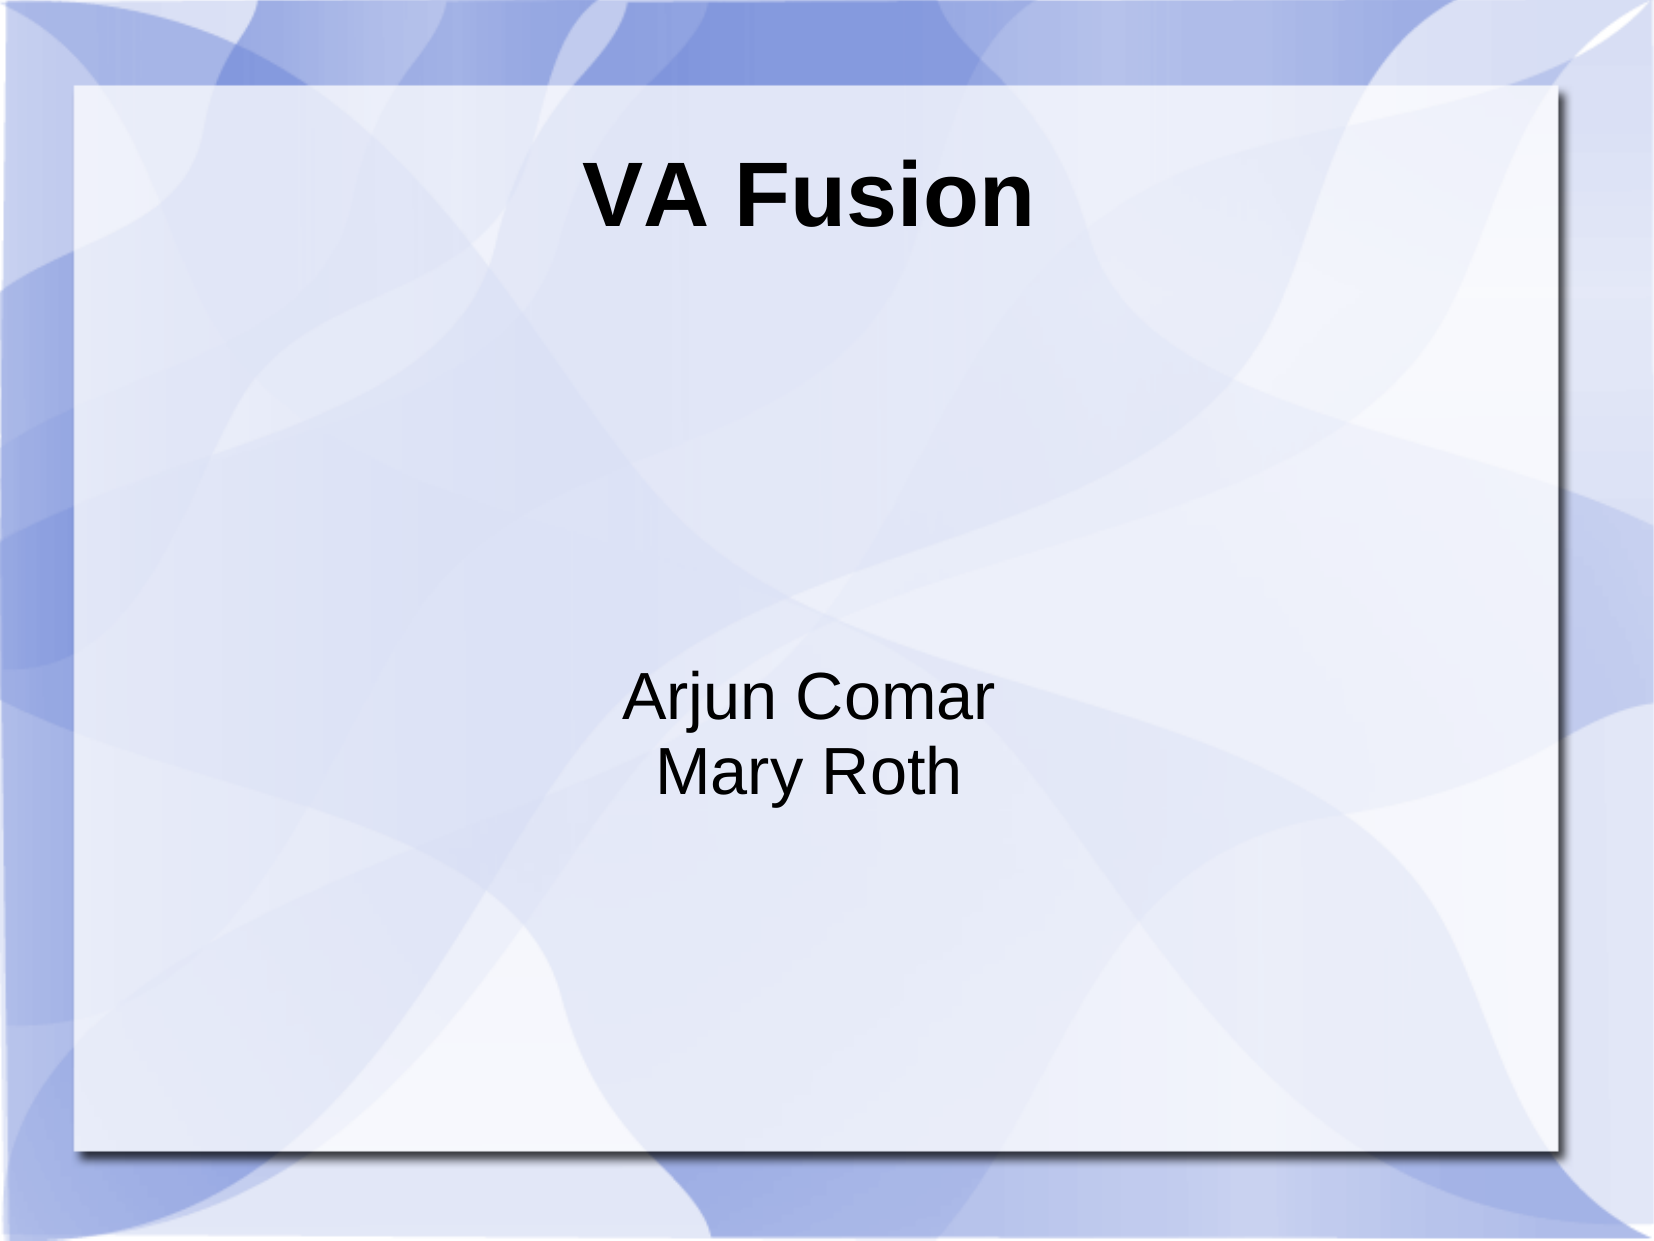

# VA Fusion
Arjun Comar
Mary Roth